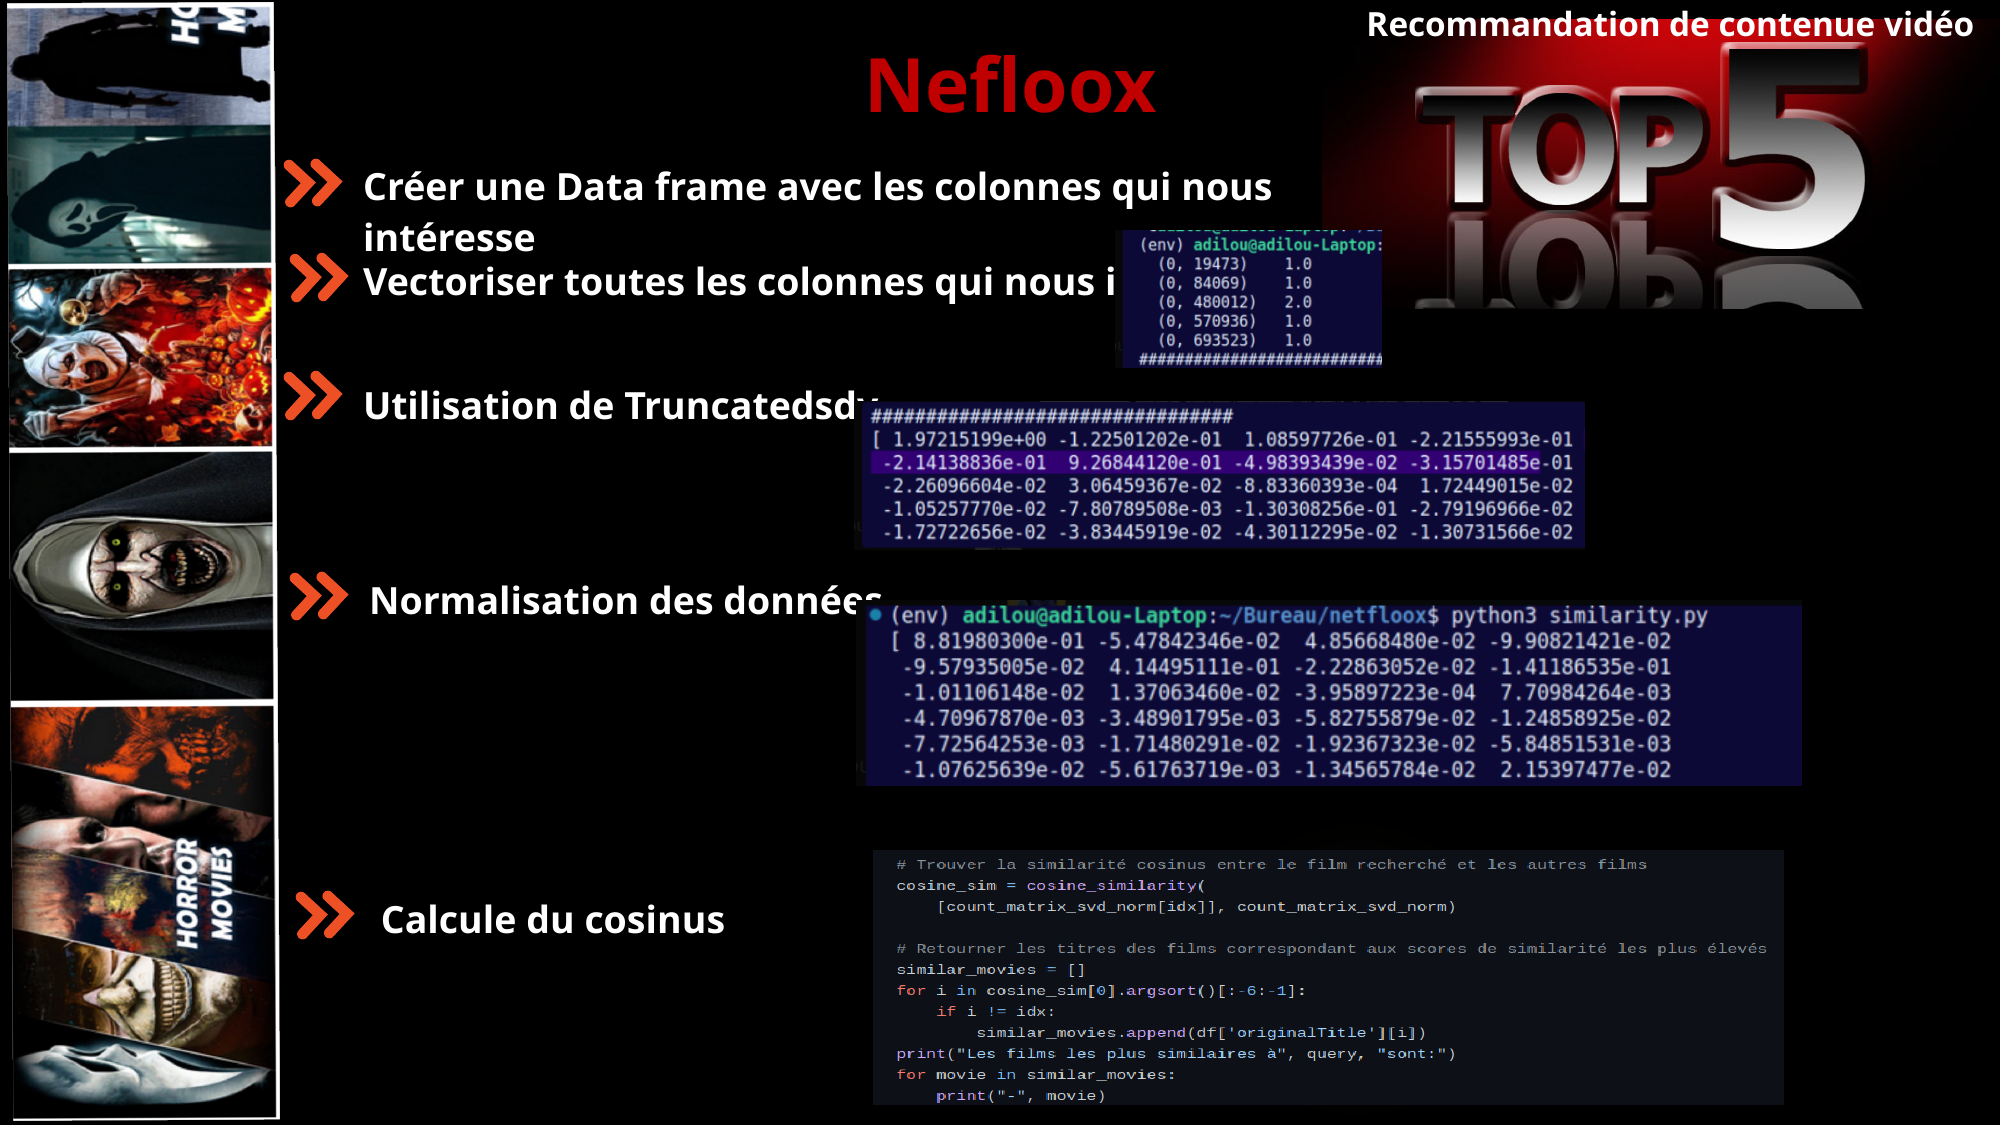

Recommandation de contenue vidéo
Nefloox
Créer une Data frame avec les colonnes qui nous intéresse
Vectoriser toutes les colonnes qui nous intéresse
Utilisation de Truncatedsdv
Normalisation des données
Calcule du cosinus